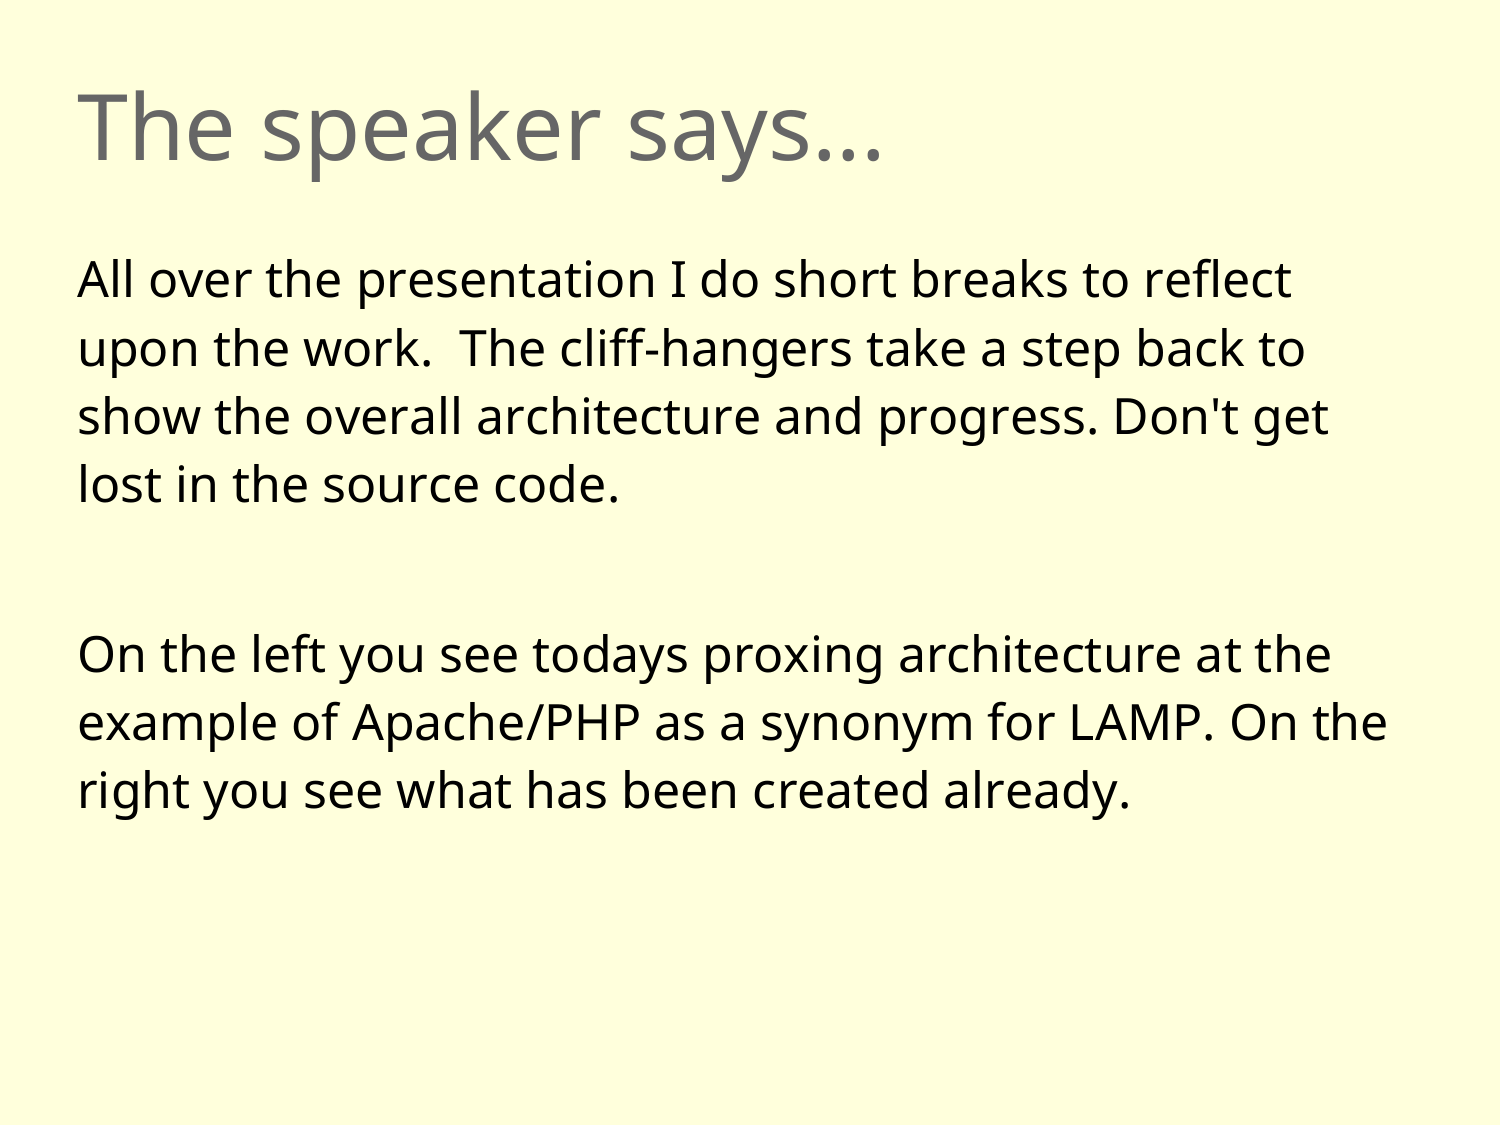

# The speaker says...
All over the presentation I do short breaks to reflect upon the work. The cliff-hangers take a step back to show the overall architecture and progress. Don't get lost in the source code.
On the left you see todays proxing architecture at the example of Apache/PHP as a synonym for LAMP. On the right you see what has been created already.